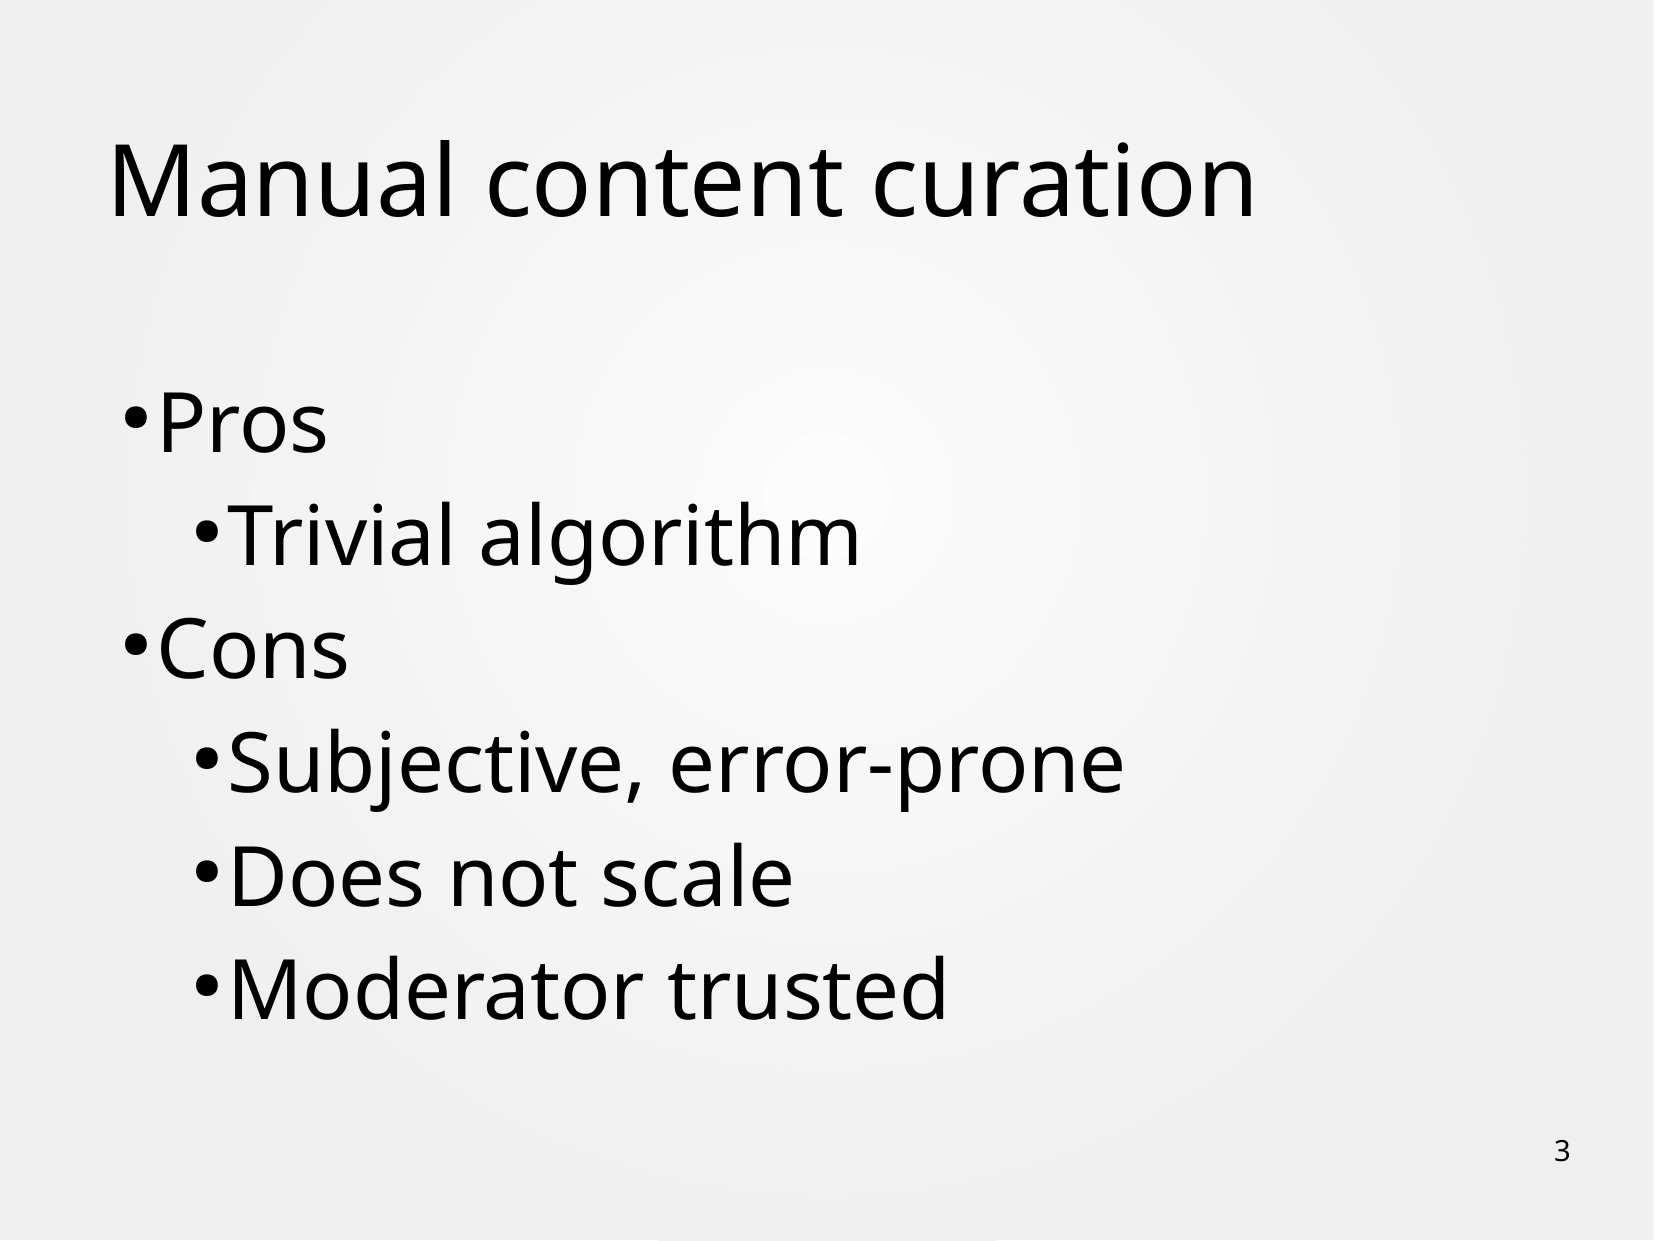

# Manual content curation
Pros
Trivial algorithm
Cons
Subjective, error-prone
Does not scale
Moderator trusted
3